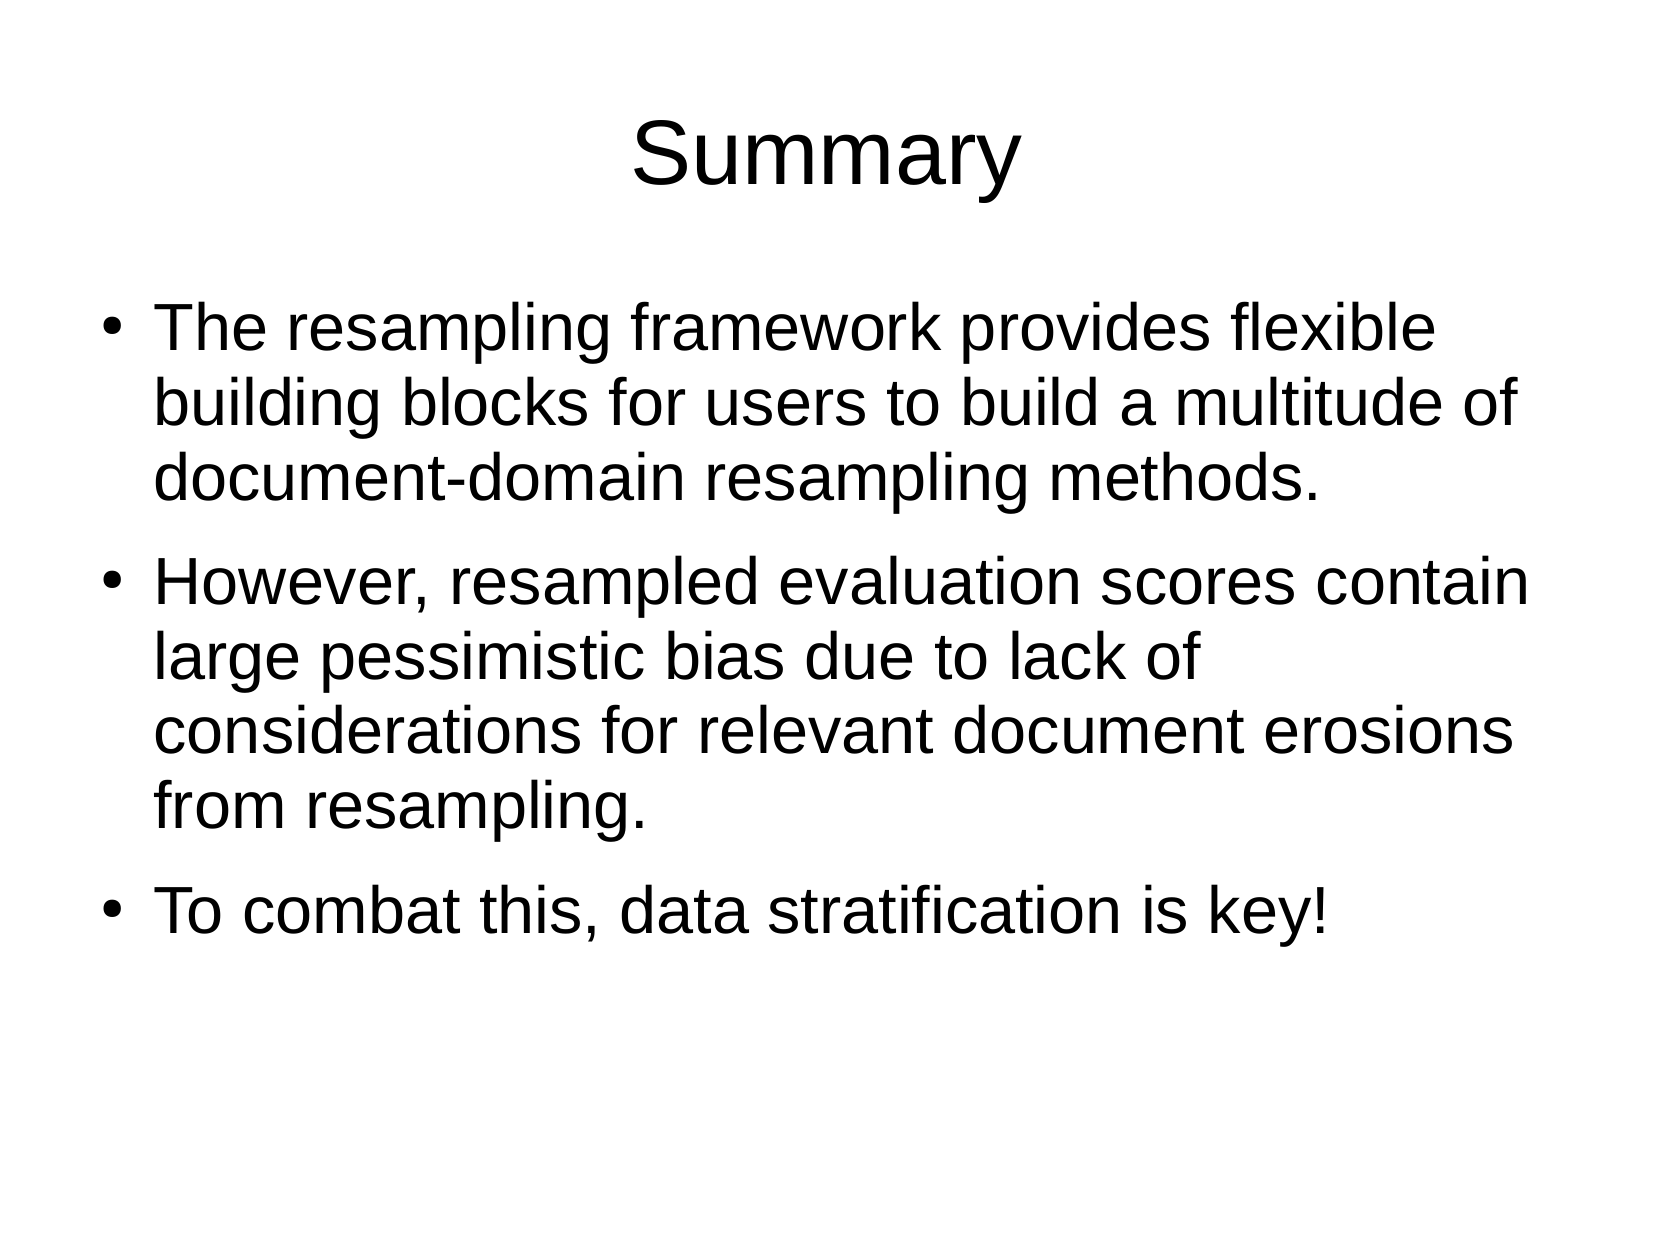

# Summary
The resampling framework provides flexible building blocks for users to build a multitude of document-domain resampling methods.
However, resampled evaluation scores contain large pessimistic bias due to lack of considerations for relevant document erosions from resampling.
To combat this, data stratification is key!